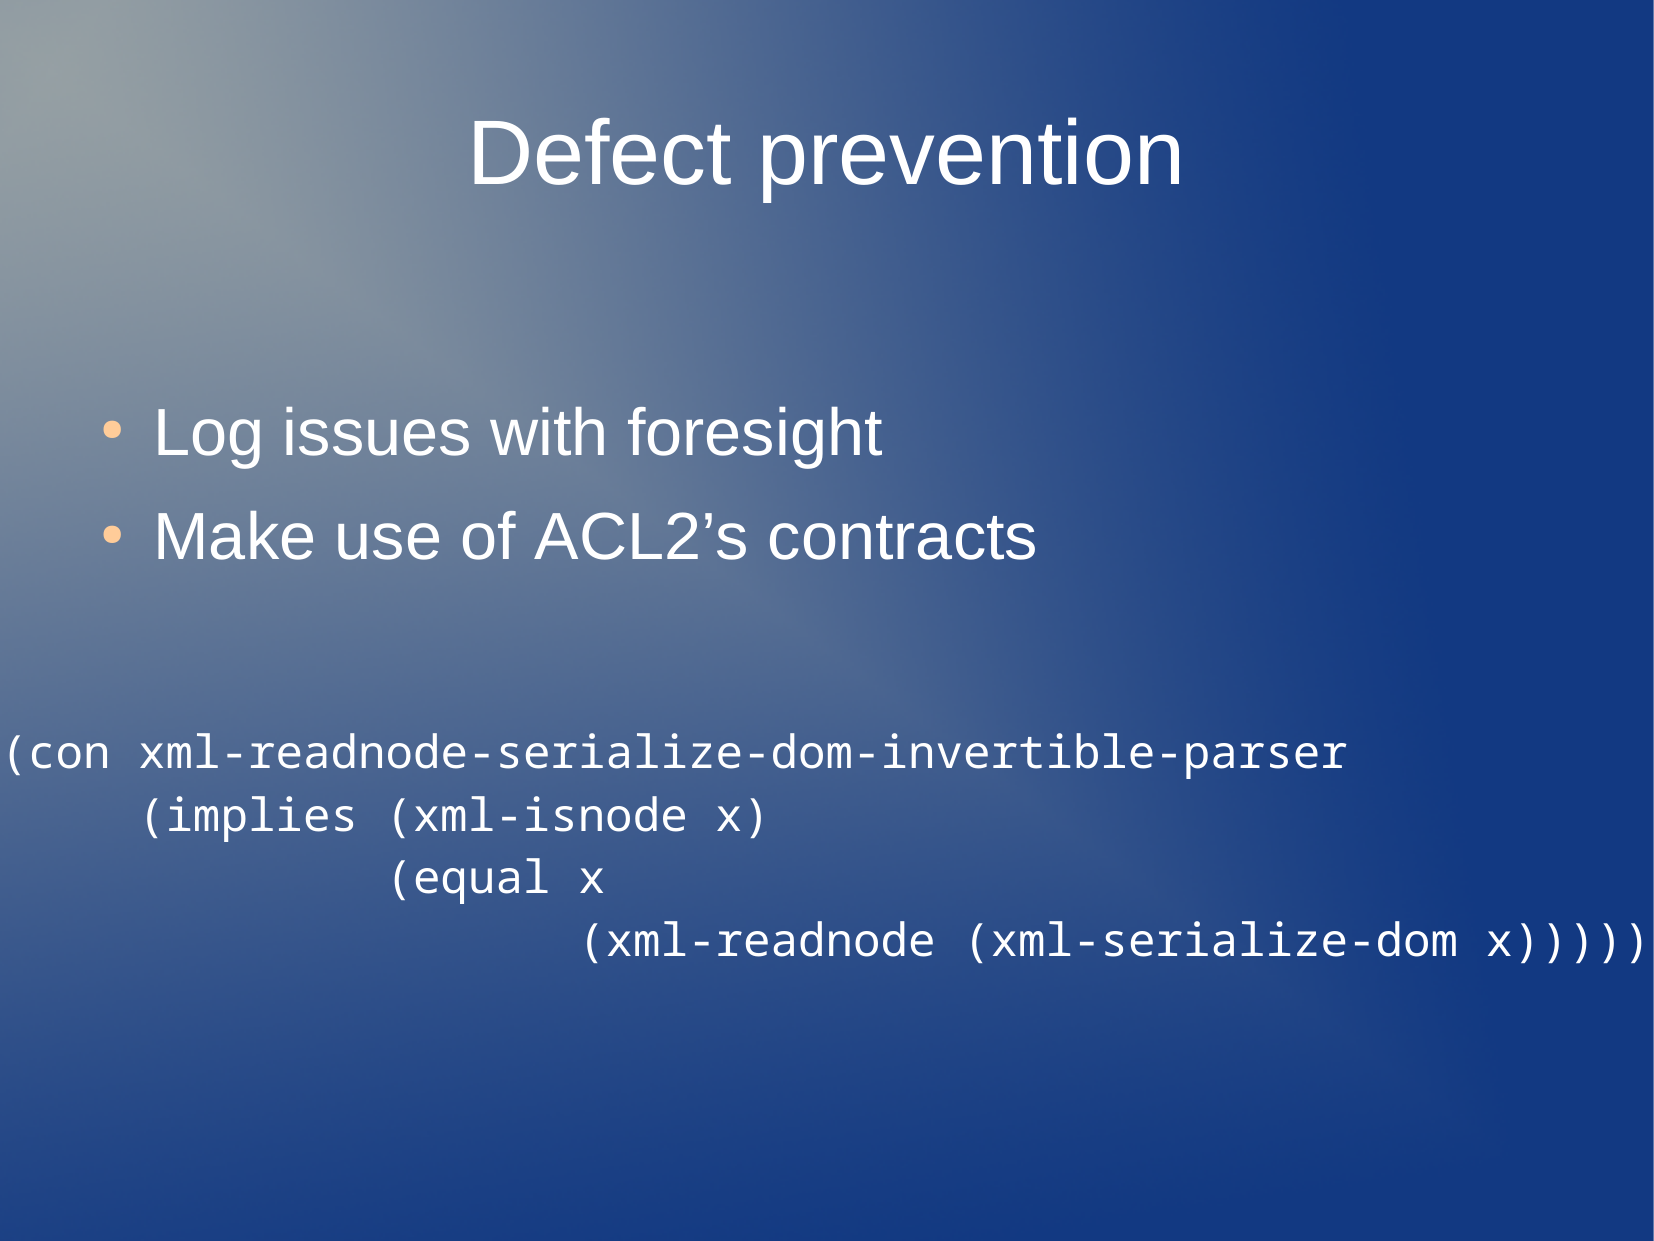

# Defect prevention
Log issues with foresight
Make use of ACL2’s contracts
 (con xml-readnode-serialize-dom-invertible-parser
 (implies (xml-isnode x)
 (equal x
 (xml-readnode (xml-serialize-dom x)))))